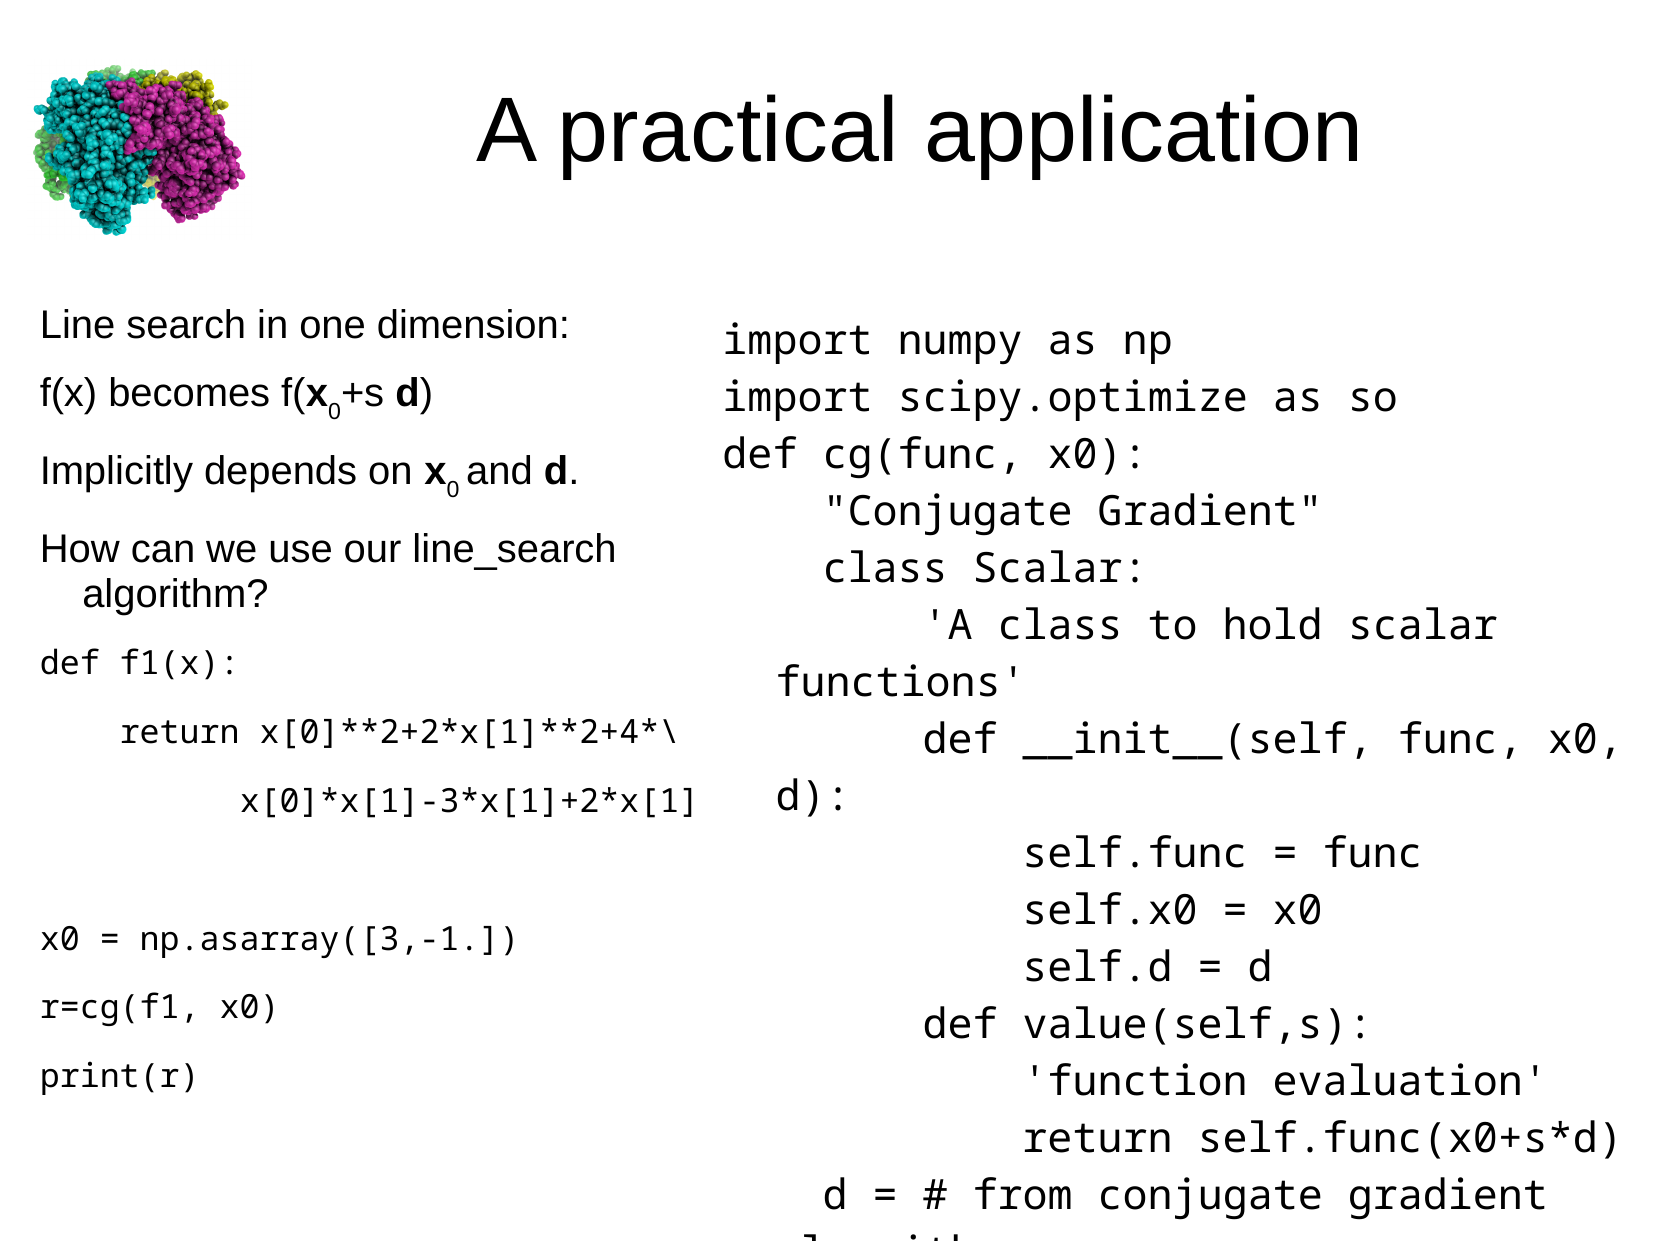

# A practical application
Line search in one dimension:
f(x) becomes f(x0+s d)
Implicitly depends on x0 and d.
How can we use our line_search algorithm?
def f1(x):
 return x[0]**2+2*x[1]**2+4*\
 x[0]*x[1]-3*x[1]+2*x[1]
x0 = np.asarray([3,-1.])
r=cg(f1, x0)
print(r)
import numpy as np
import scipy.optimize as so
def cg(func, x0):
 "Conjugate Gradient"
 class Scalar:
 'A class to hold scalar functions'
 def __init__(self, func, x0, d):
 self.func = func
 self.x0 = x0
 self.d = d
 def value(self,s):
 'function evaluation'
 return self.func(x0+s*d)
 d = # from conjugate gradient algorithm
 f=Scalar(func, x0, d)
 result = so.minimize_scalar(f.value)
 return result